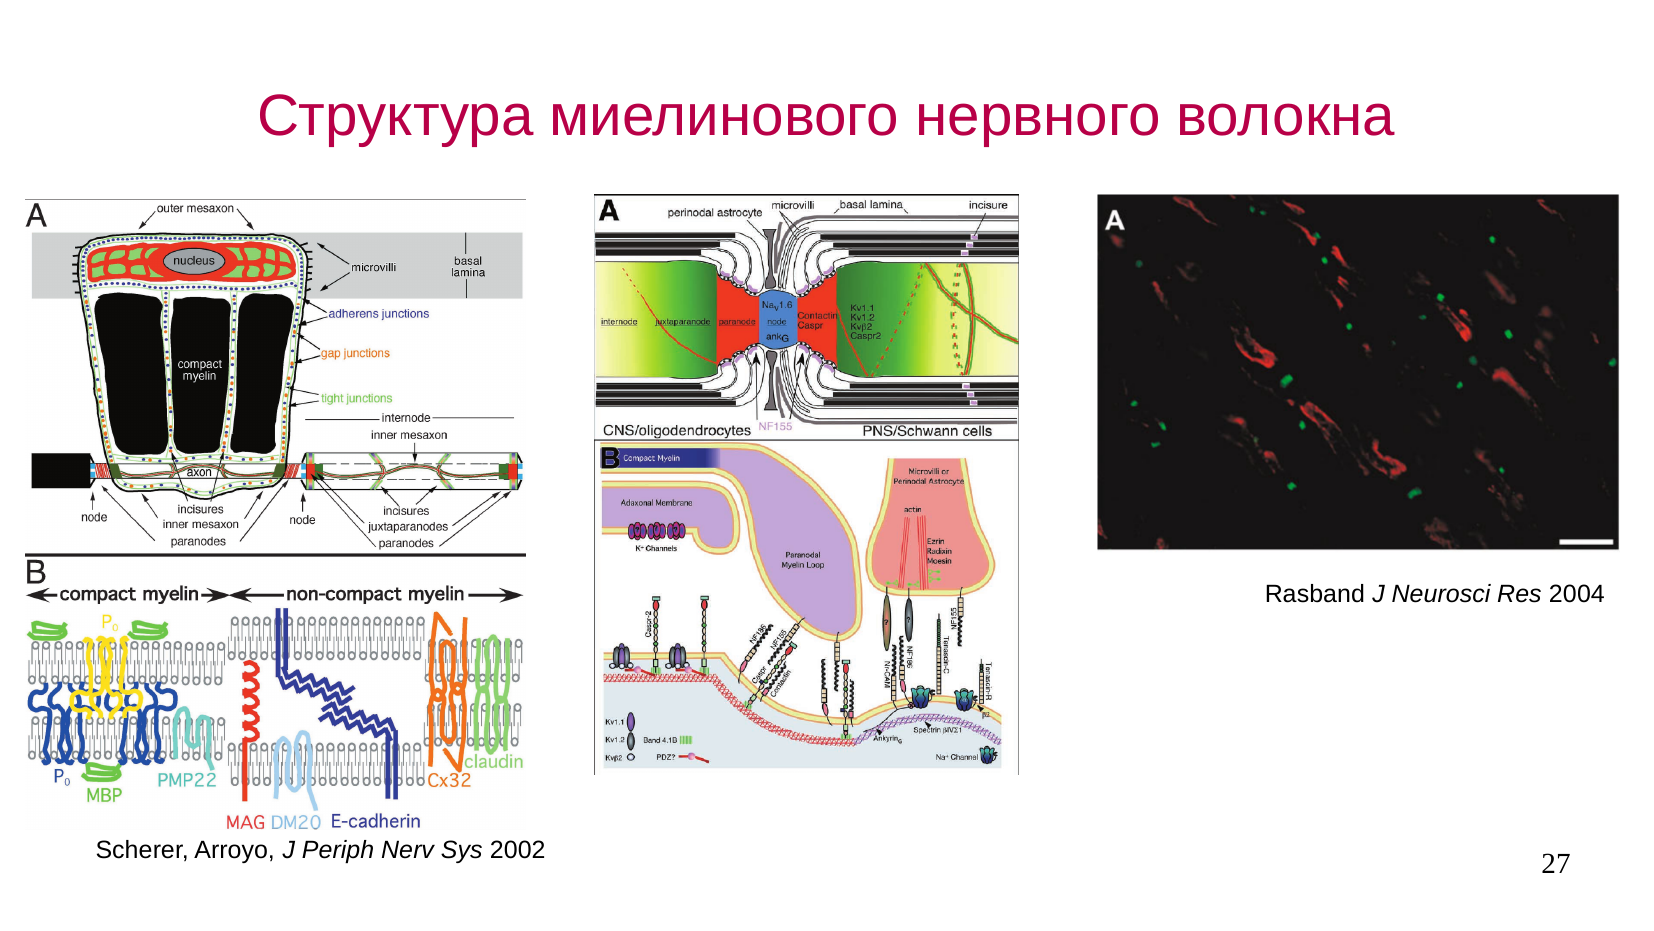

# Структура миелинового нервного волокна
Rasband J Neurosci Res 2004
Scherer, Arroyo, J Periph Nerv Sys 2002
27